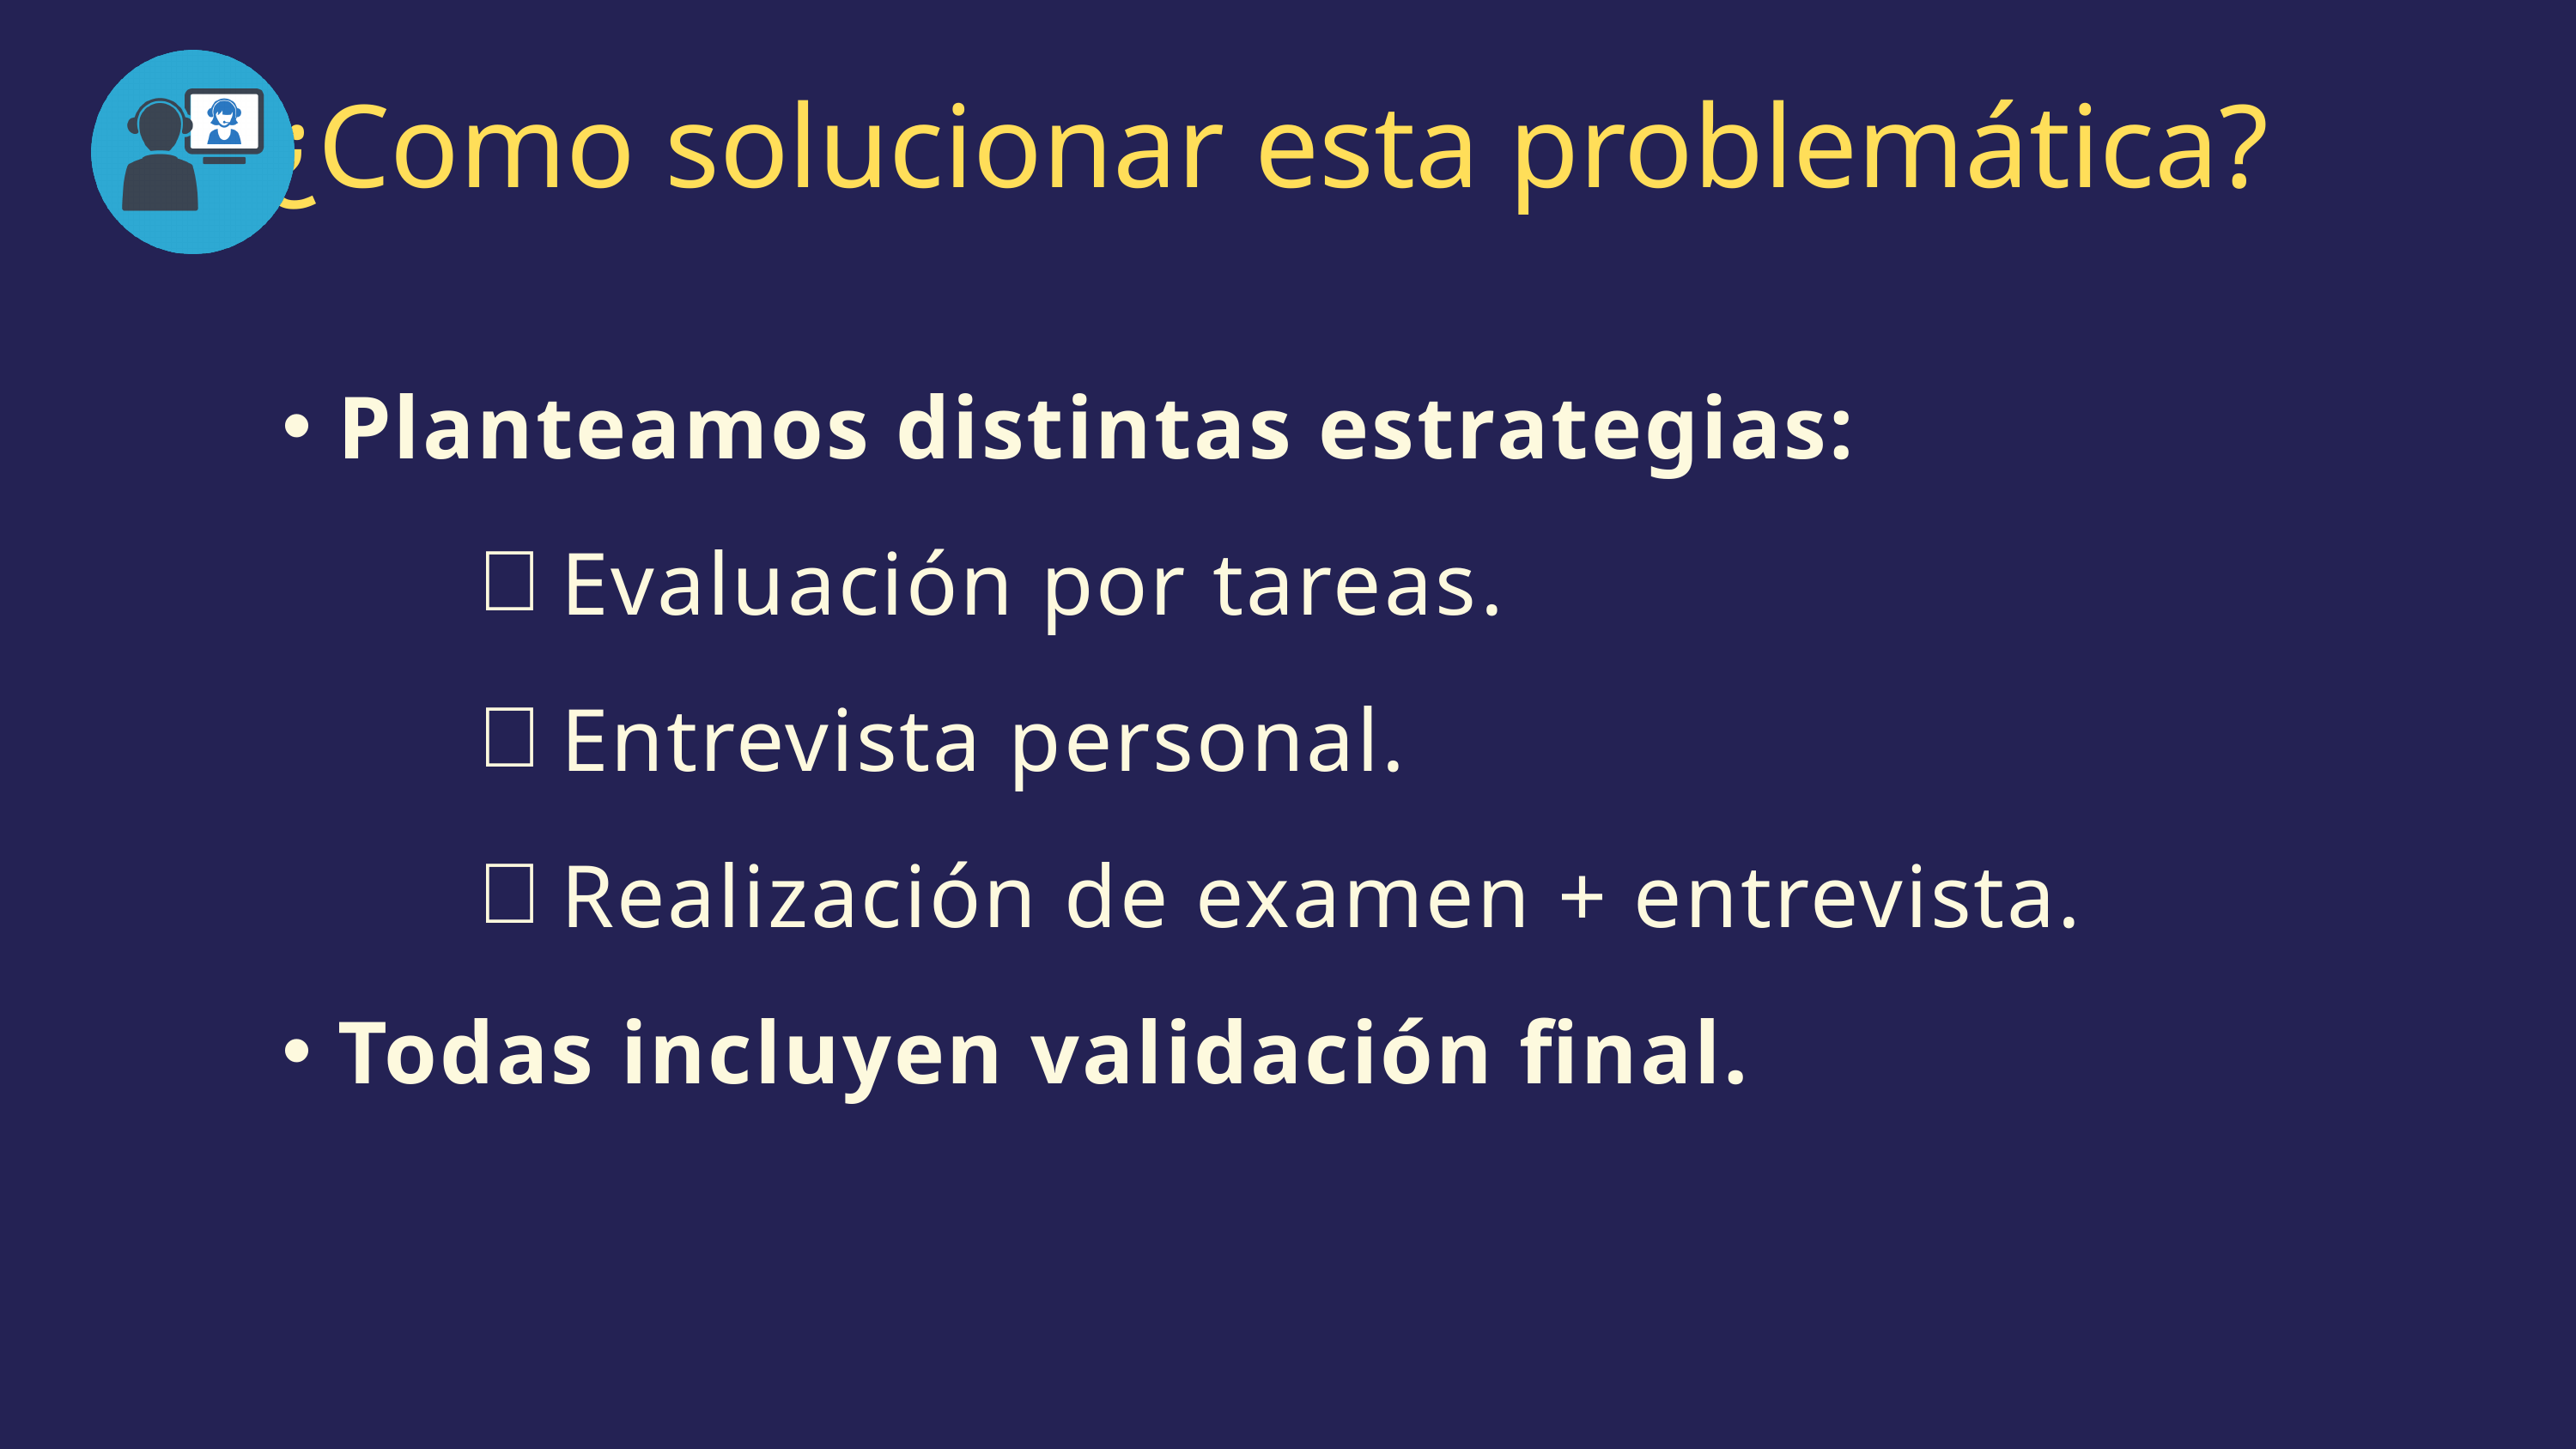

¿Como solucionar esta problemática?
Planteamos distintas estrategias:
Evaluación por tareas.
Entrevista personal.
Realización de examen + entrevista.
Todas incluyen validación final.